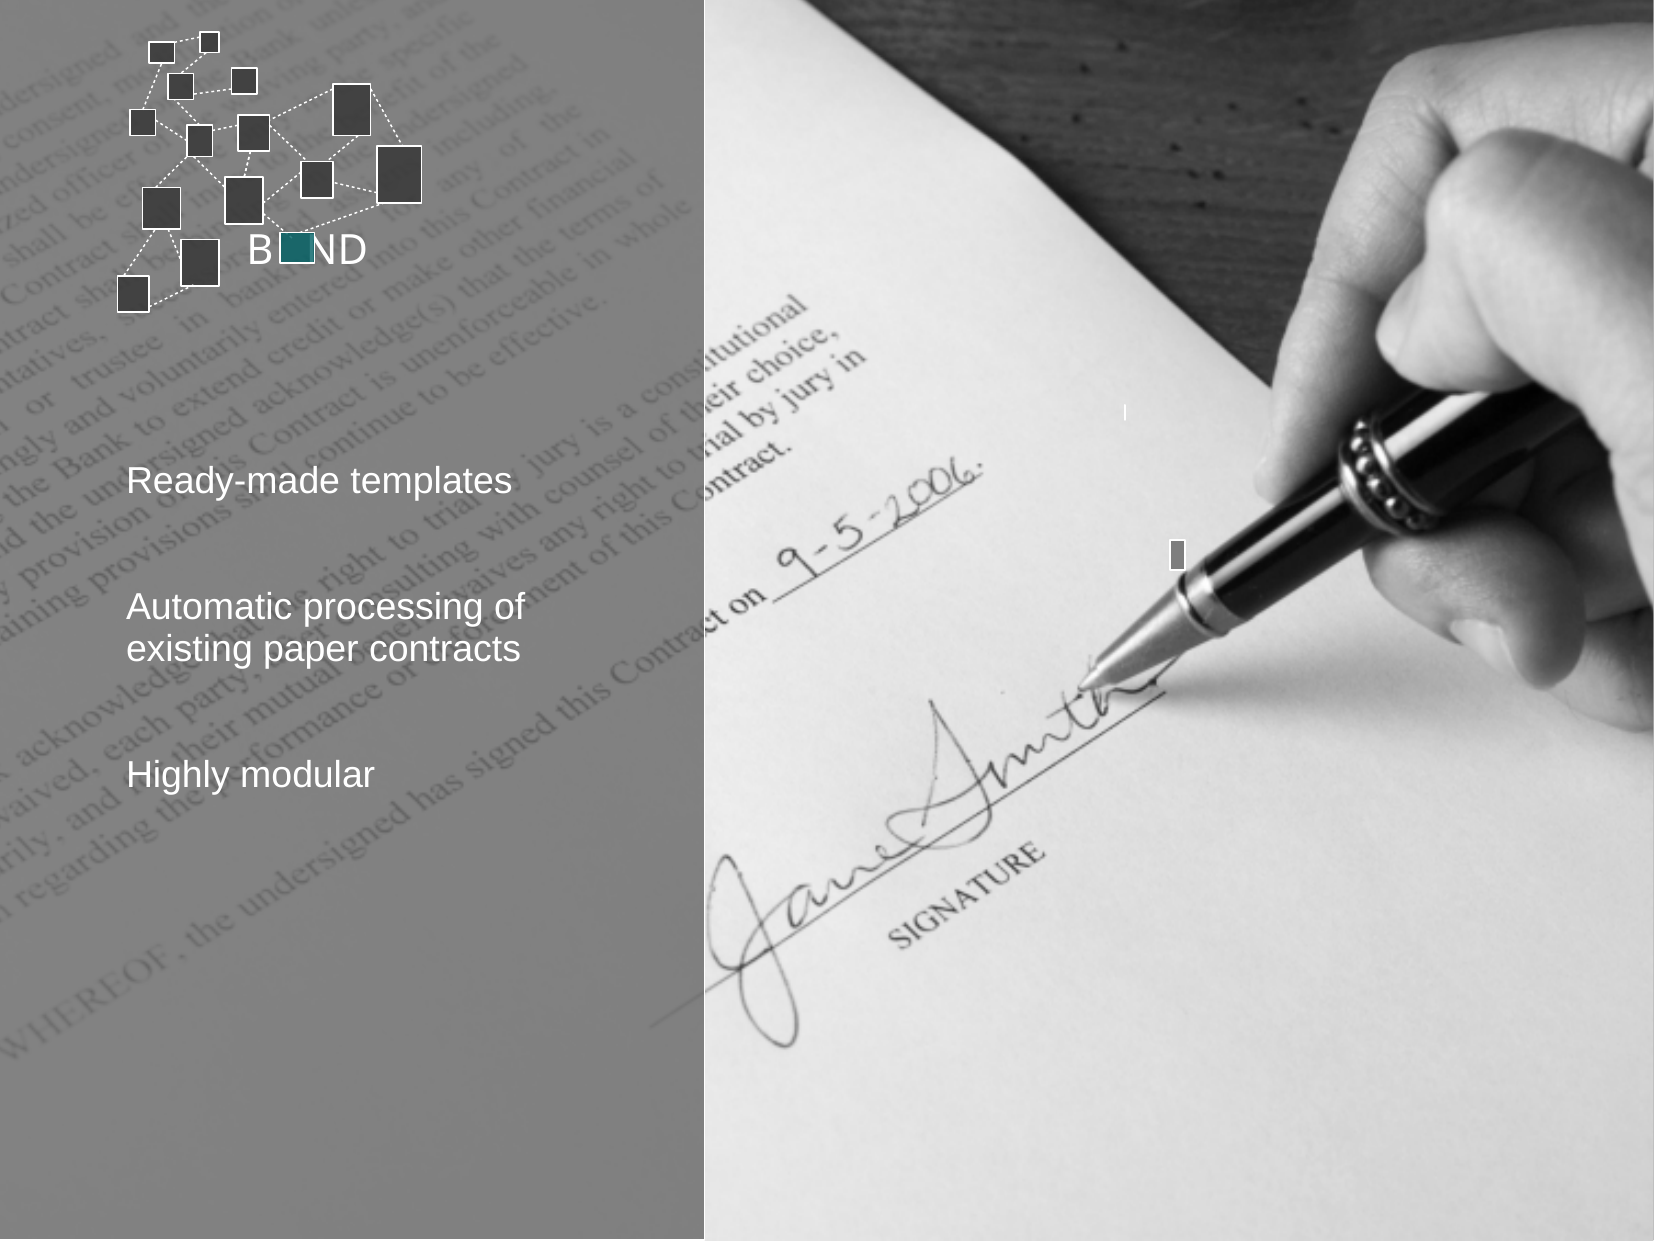

B ND
Ready-made templates
Automatic processing of existing paper contracts
Highly modular